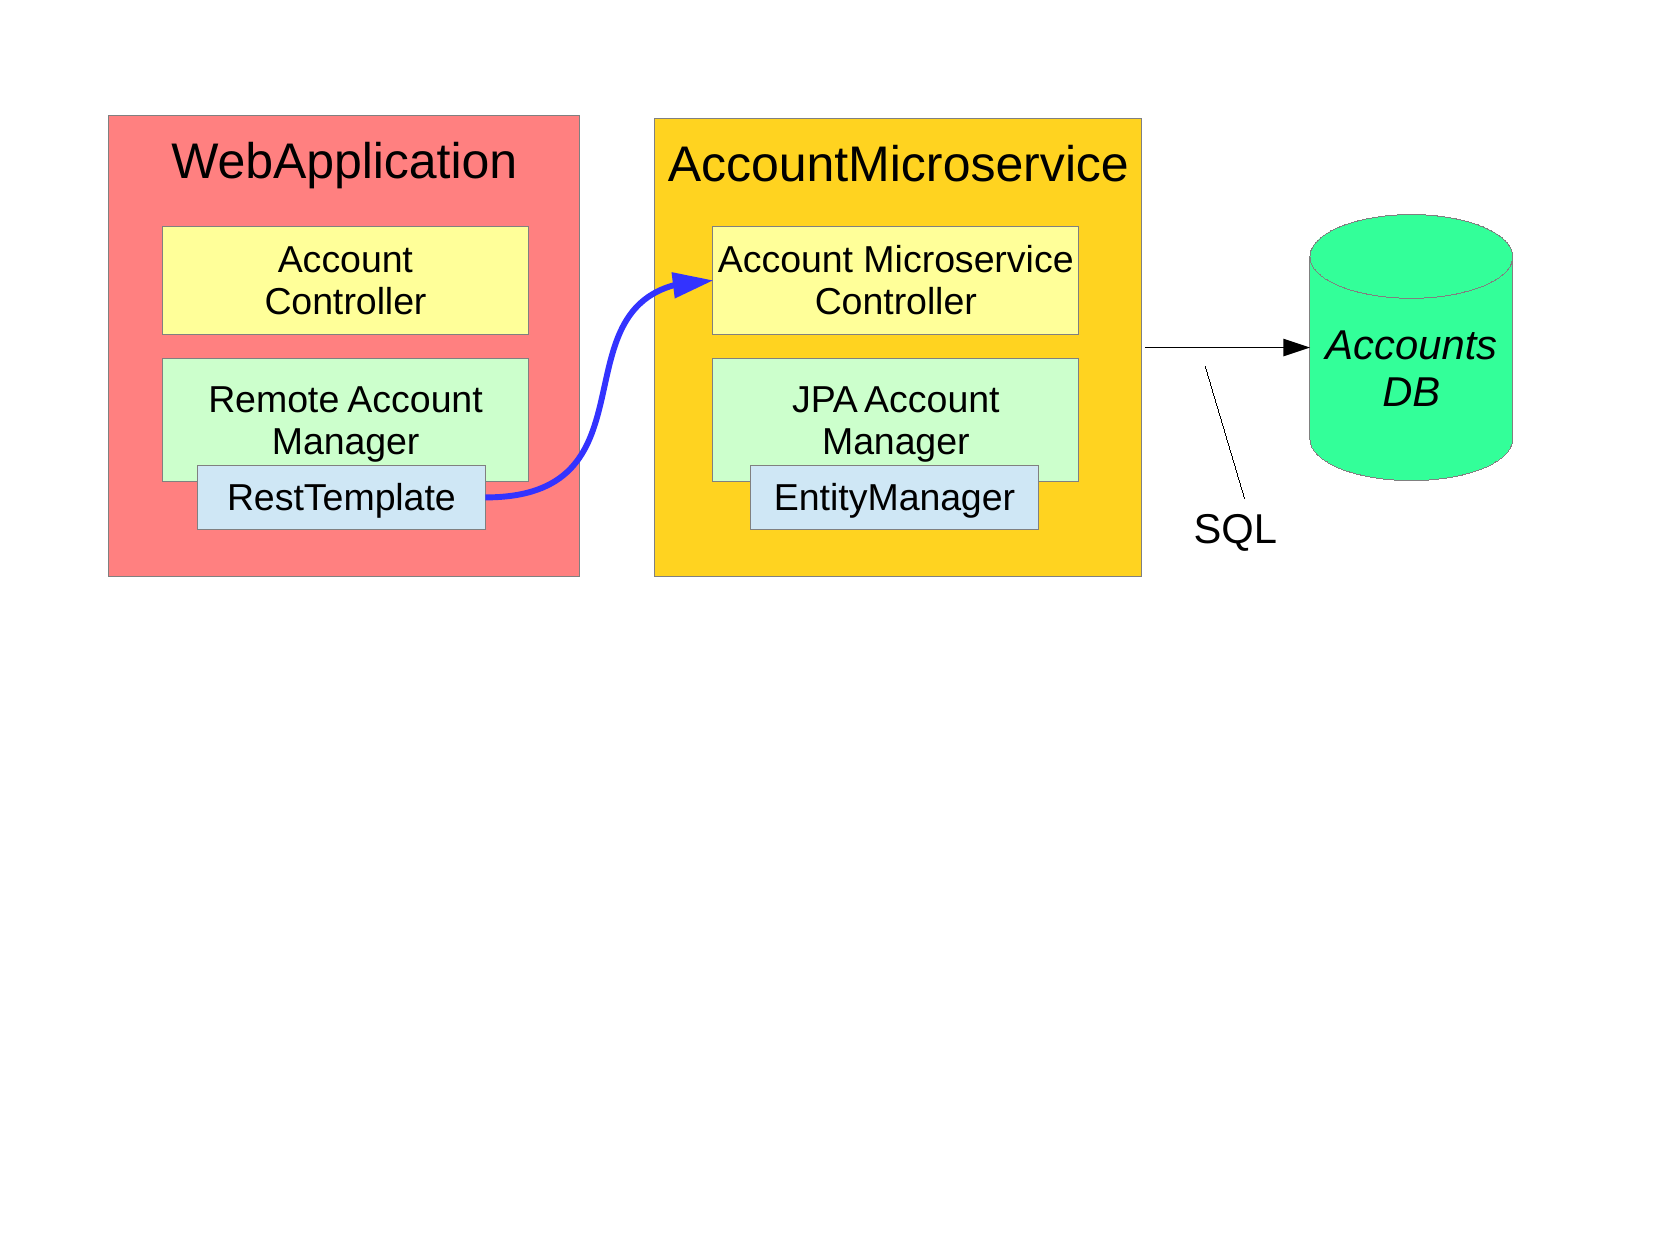

WebApplication
AccountMicroservice
Accounts
DB
Account
Controller
Account Microservice
Controller
Remote Account
Manager
JPA Account
Manager
RestTemplate
EntityManager
SQL